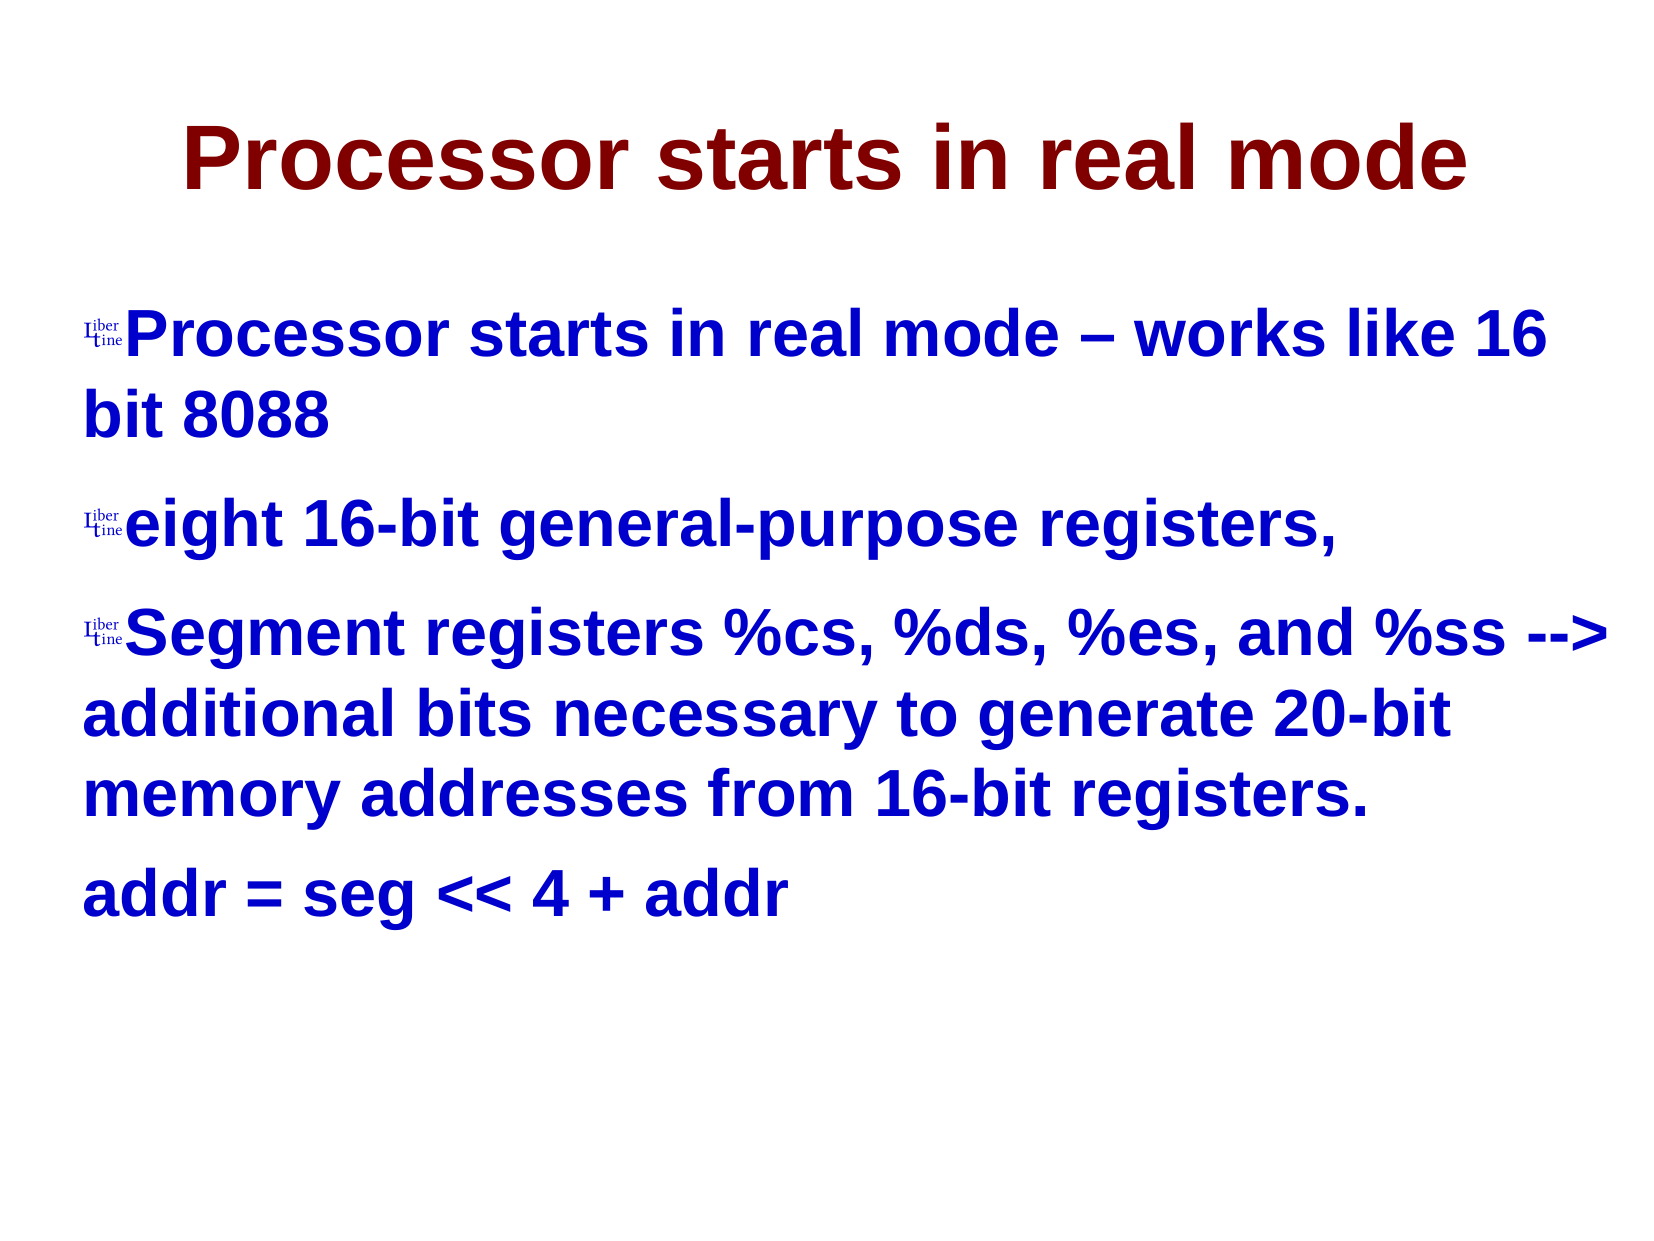

# Processor starts in real mode
Processor starts in real mode – works like 16 bit 8088
eight 16-bit general-purpose registers,
Segment registers %cs, %ds, %es, and %ss --> additional bits necessary to generate 20-bit memory addresses from 16-bit registers.
addr = seg << 4 + addr